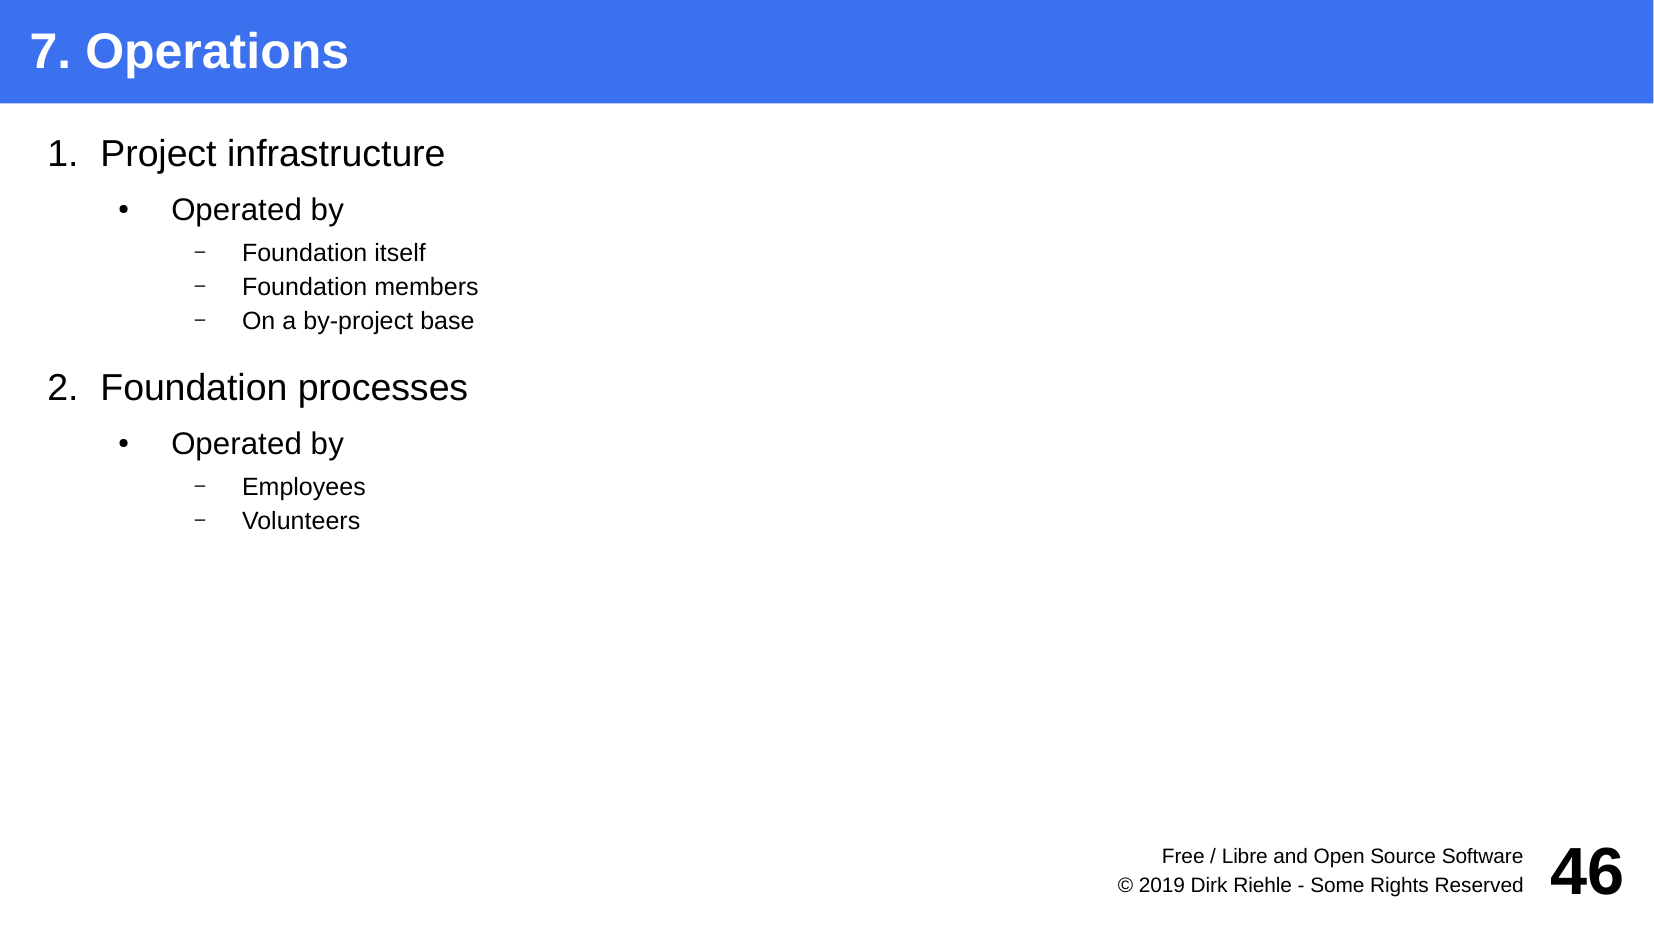

# 7. Operations
Project infrastructure
Operated by
Foundation itself
Foundation members
On a by-project base
Foundation processes
Operated by
Employees
Volunteers
Free / Libre and Open Source Software
46
© 2019 Dirk Riehle - Some Rights Reserved